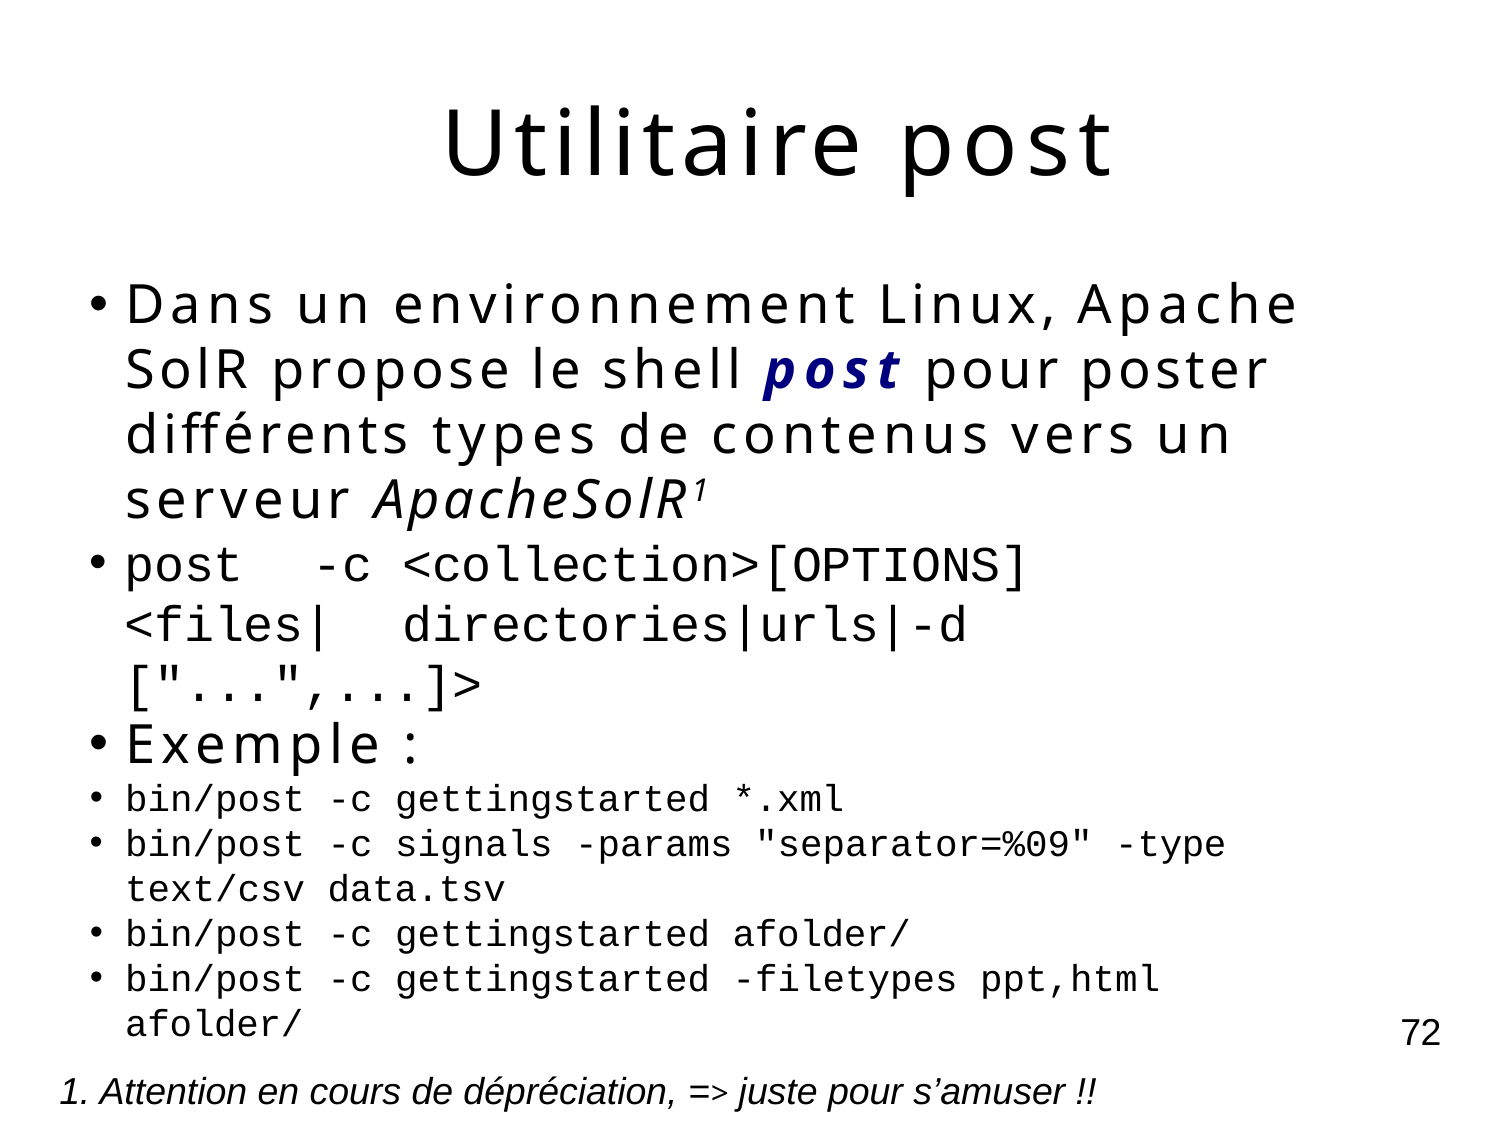

# Utilitaire post
Dans un environnement Linux, Apache SolR propose le shell post pour poster différents types de contenus vers un serveur ApacheSolR1
post	-c	<collection>	[OPTIONS]	<files| 	directories|urls|-d	["...",...]>
Exemple :
bin/post -c gettingstarted *.xml
bin/post -c signals -params "separator=%09" -type text/csv data.tsv
bin/post -c gettingstarted afolder/
bin/post -c gettingstarted -filetypes ppt,html afolder/
72
1. Attention en cours de dépréciation, => juste pour s’amuser !!